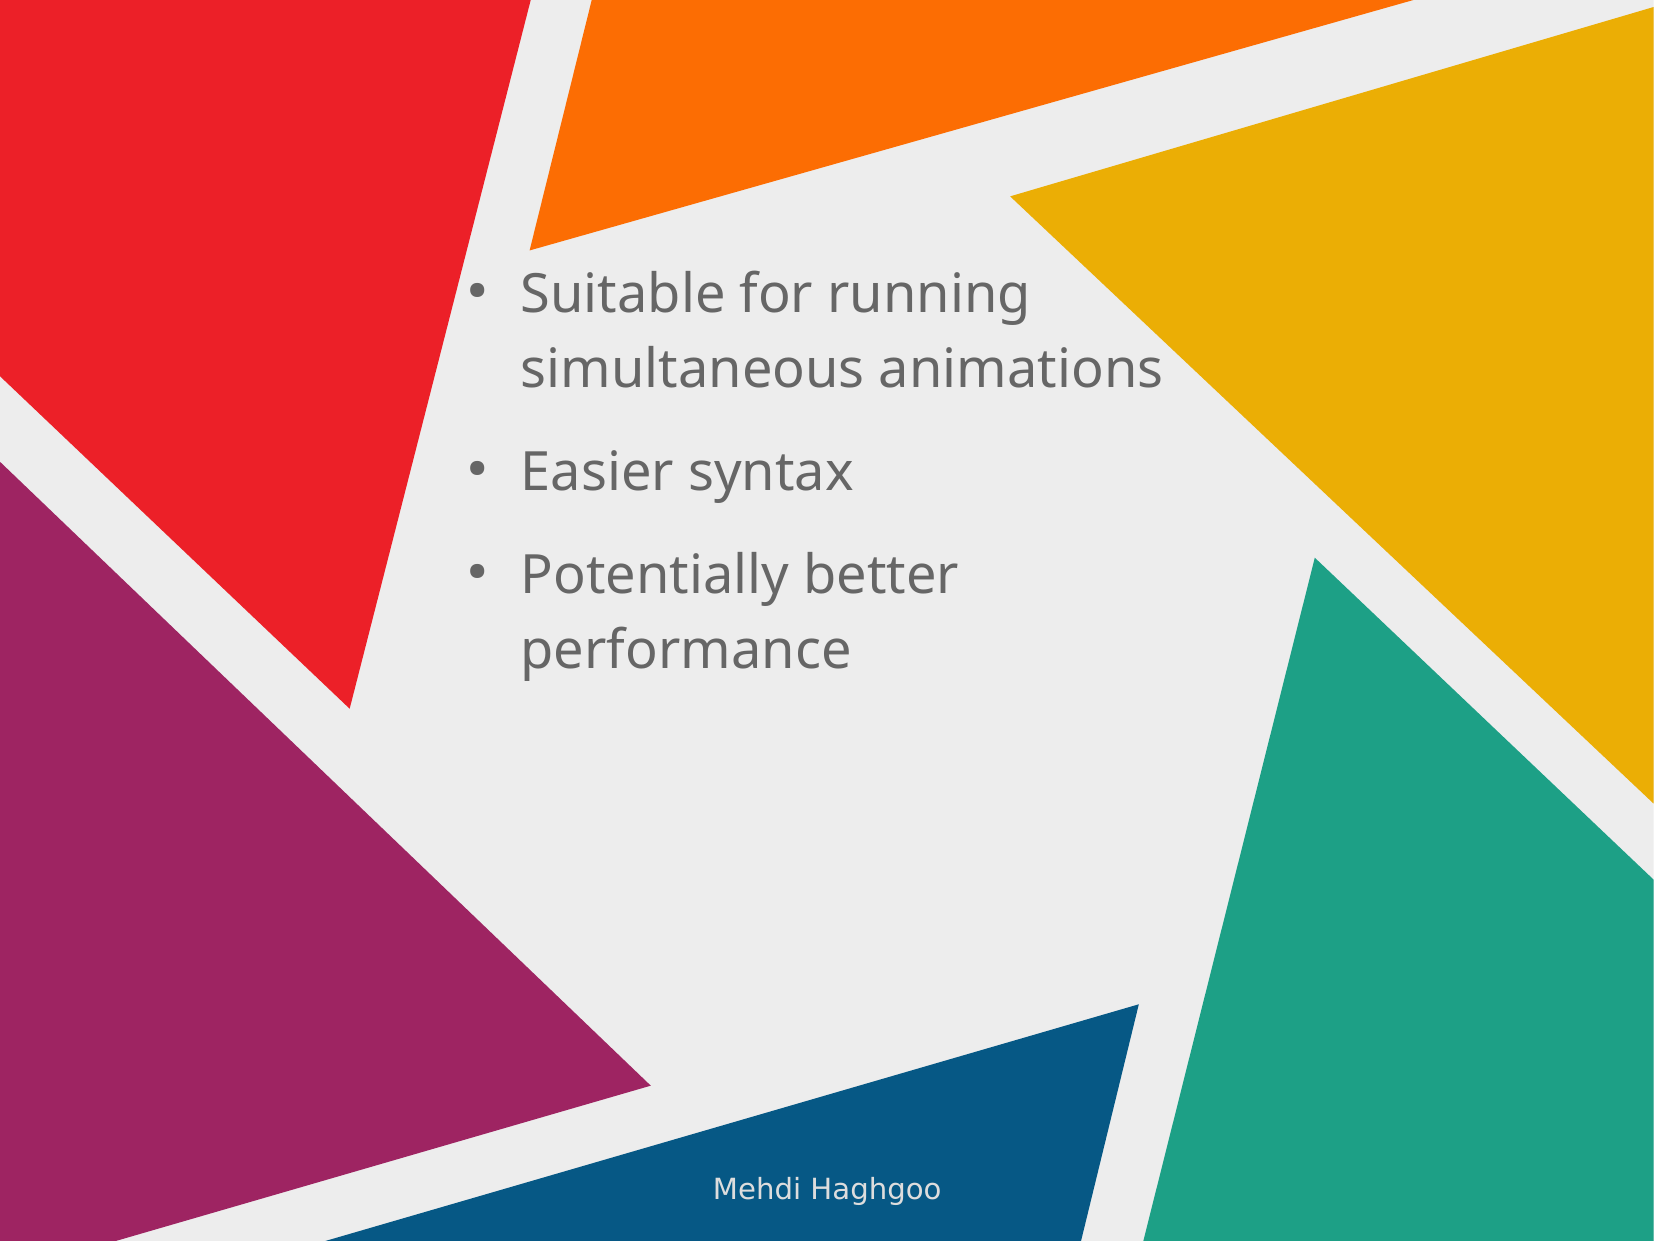

# Suitable for running simultaneous animations
Easier syntax
Potentially better performance
Mehdi Haghgoo